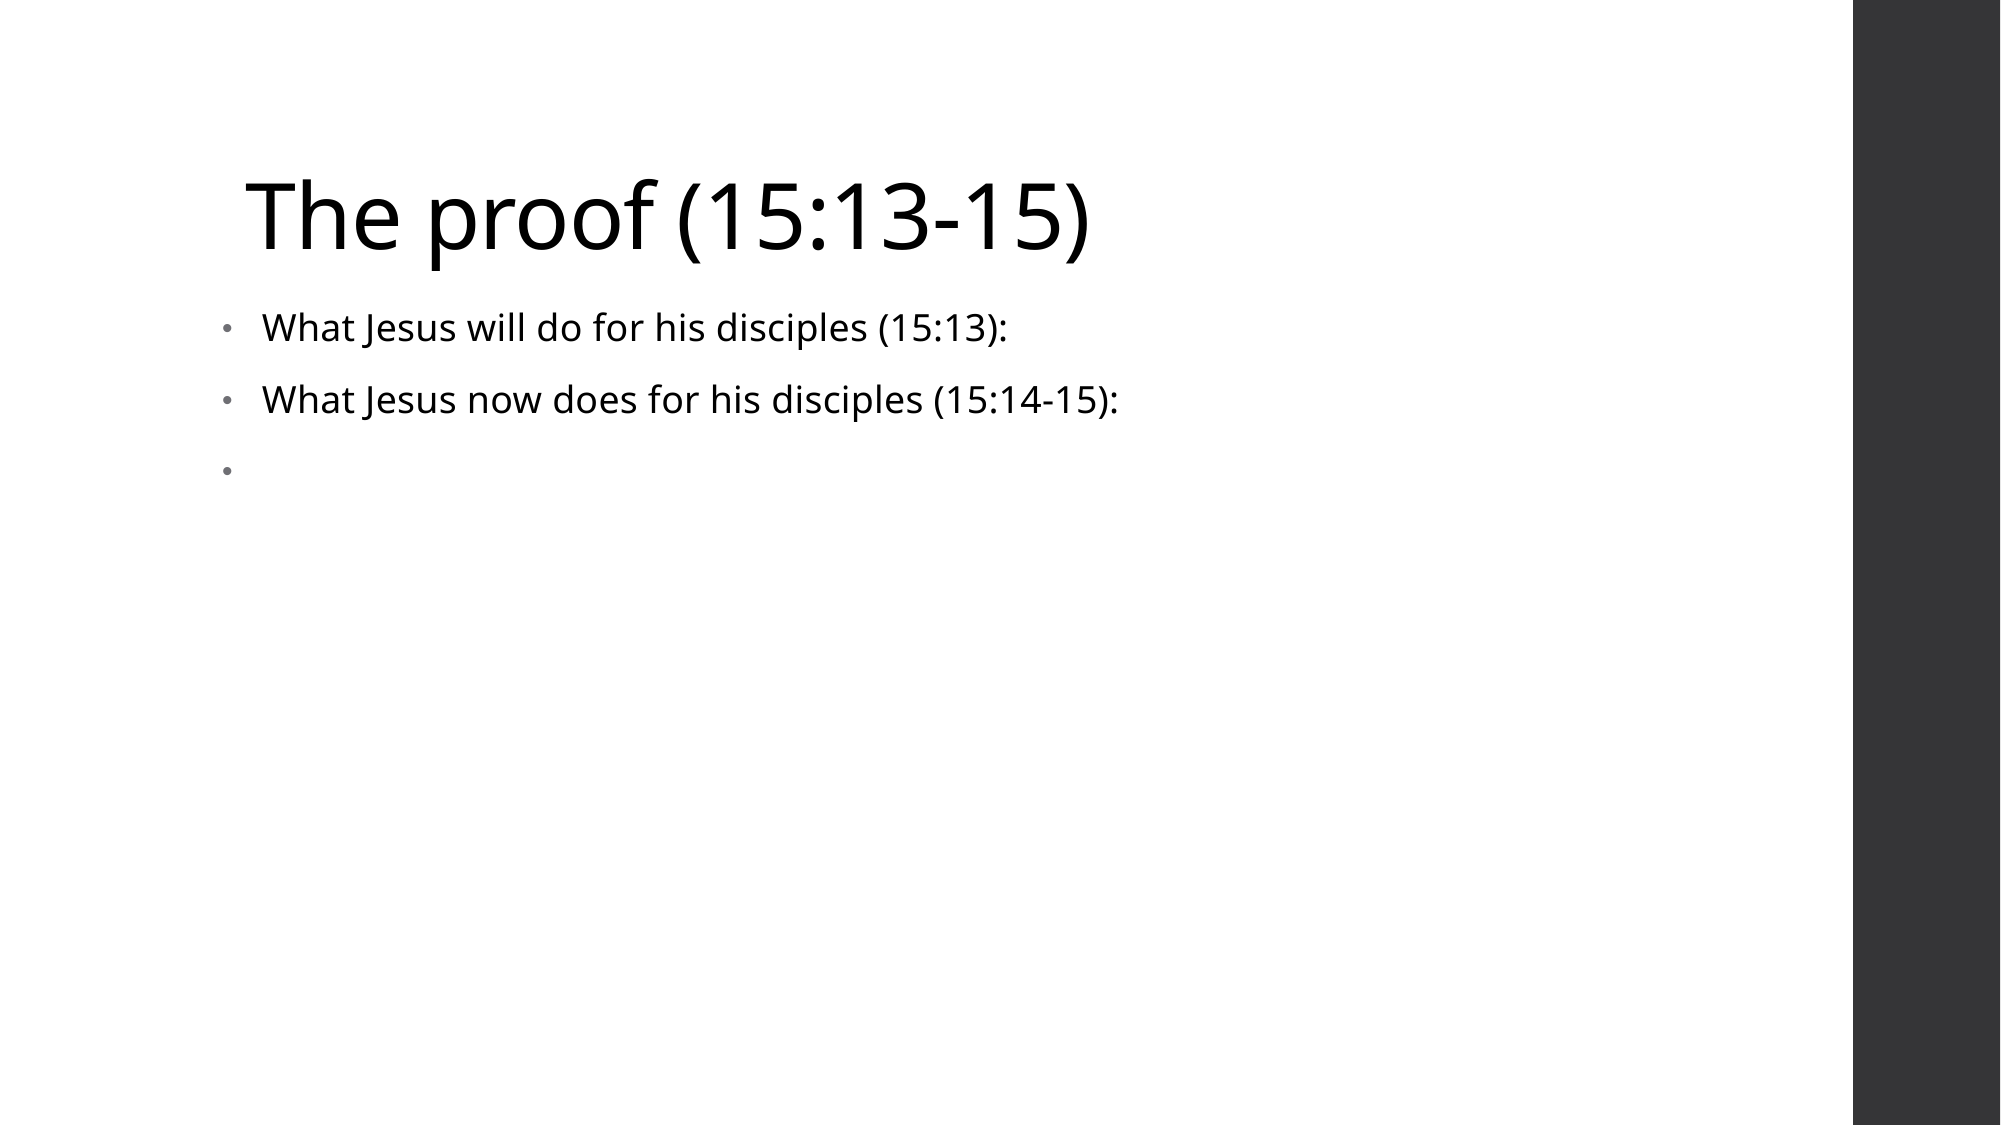

# The proof (15:13-15)
 What Jesus will do for his disciples (15:13):
 What Jesus now does for his disciples (15:14-15):